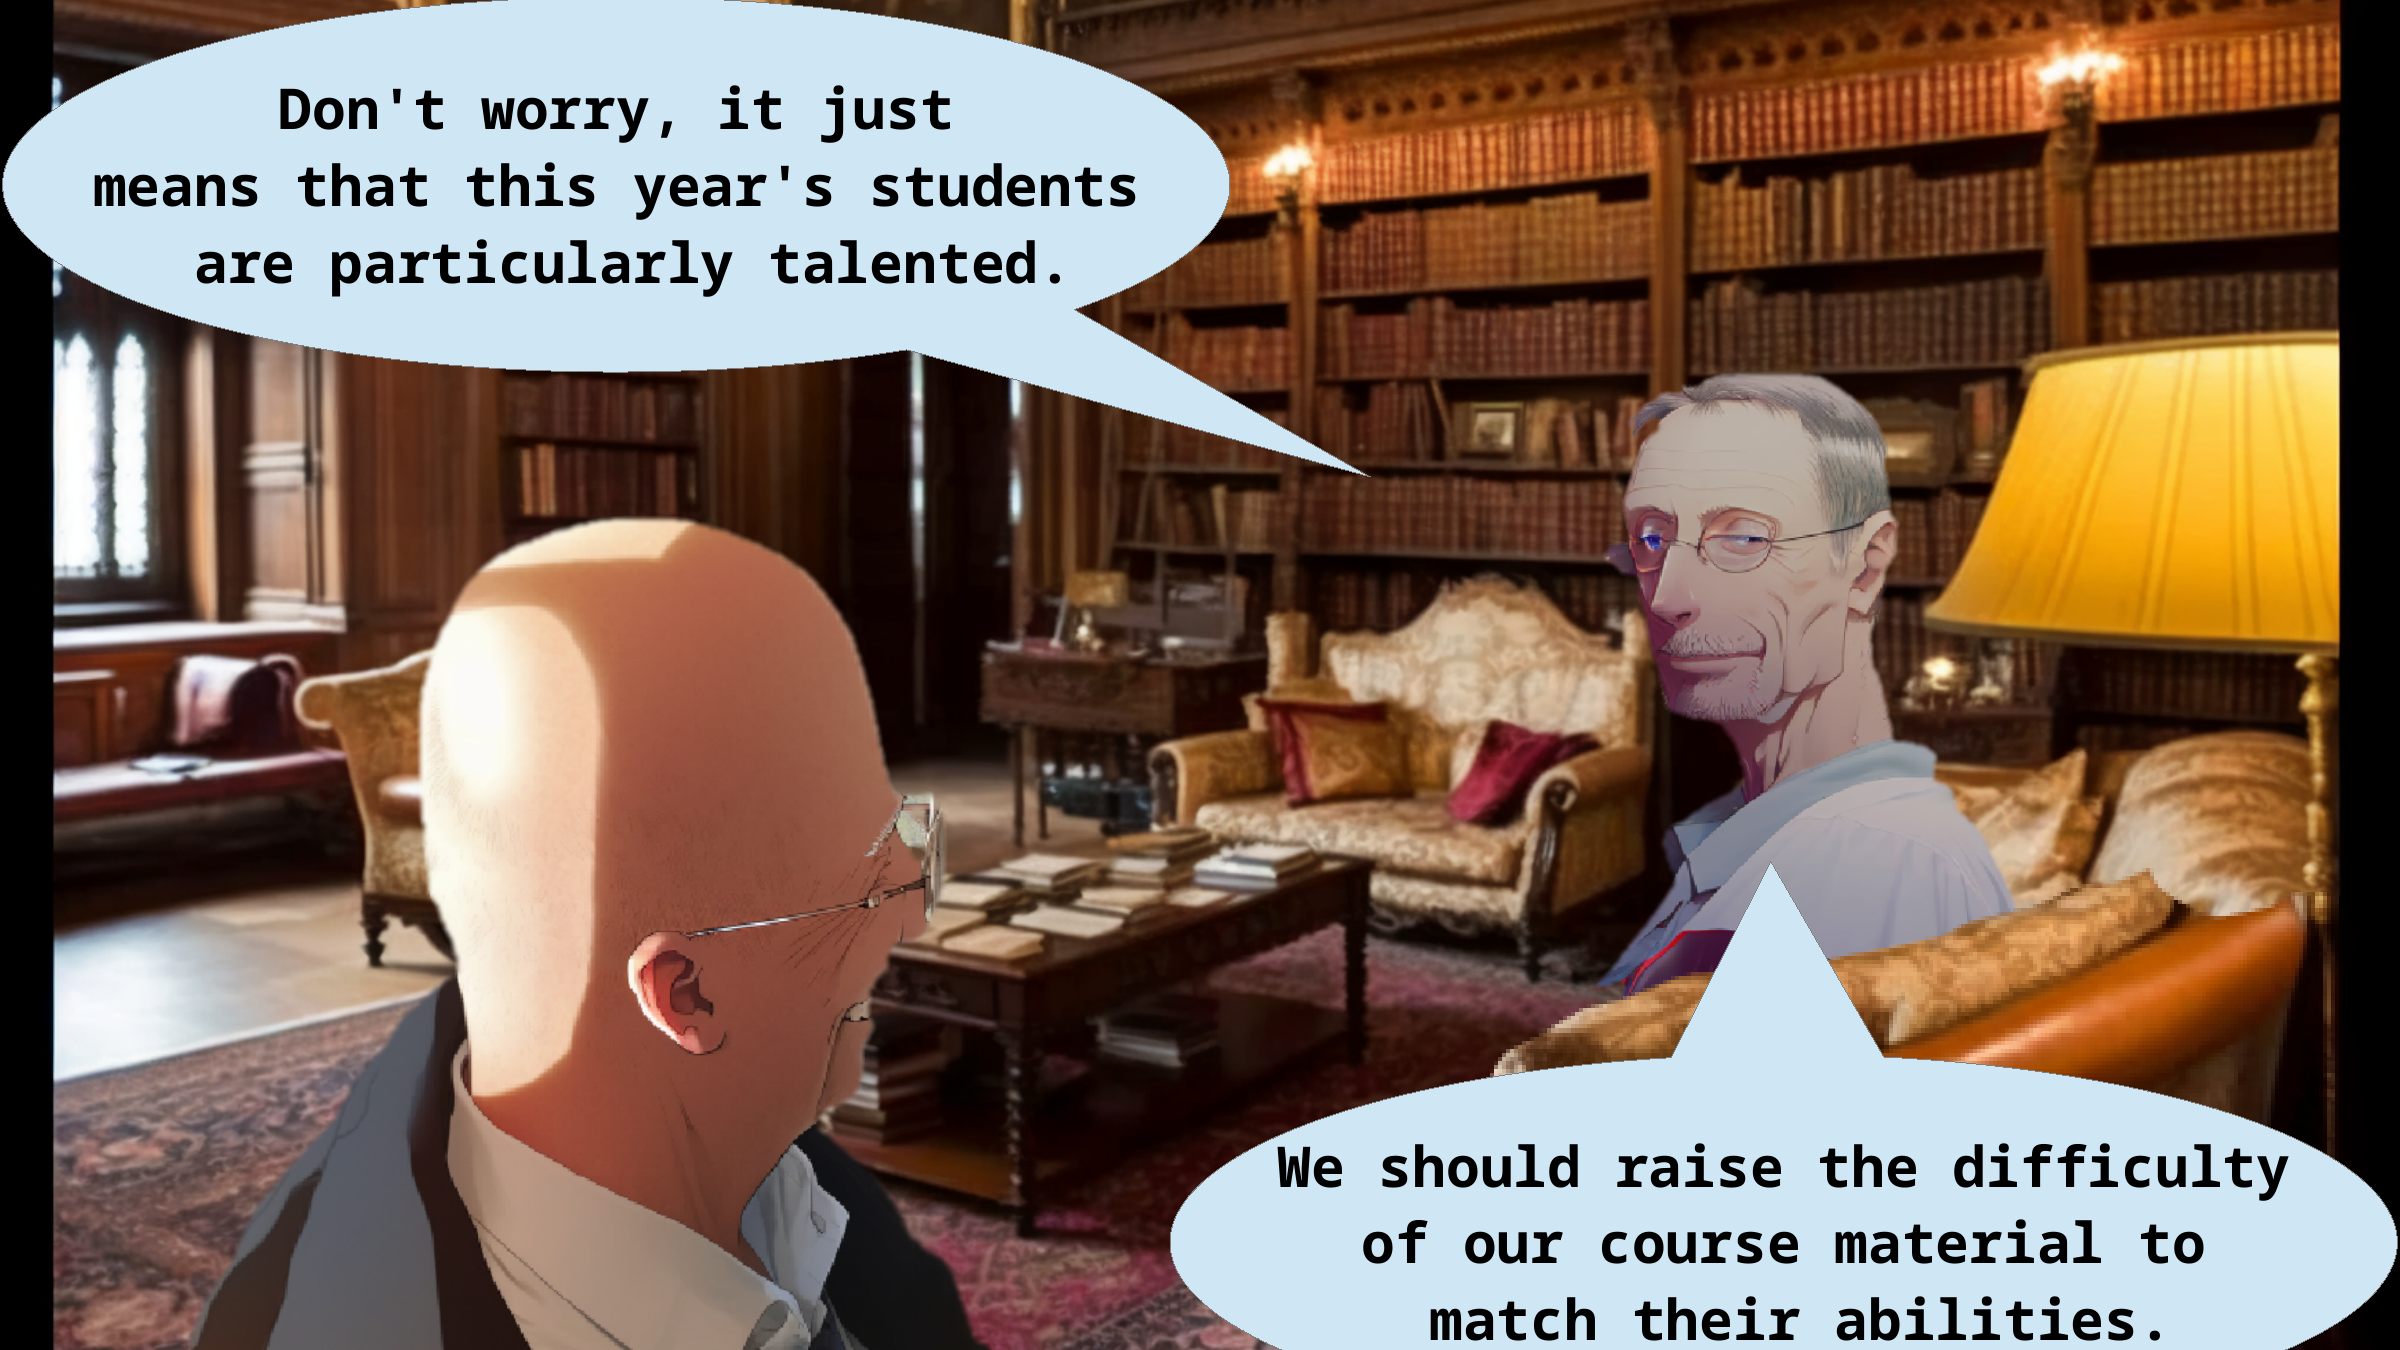

Don't worry, it just
means that this year's students
 are particularly talented.
We should raise the difficulty
of our course material to
 match their abilities.